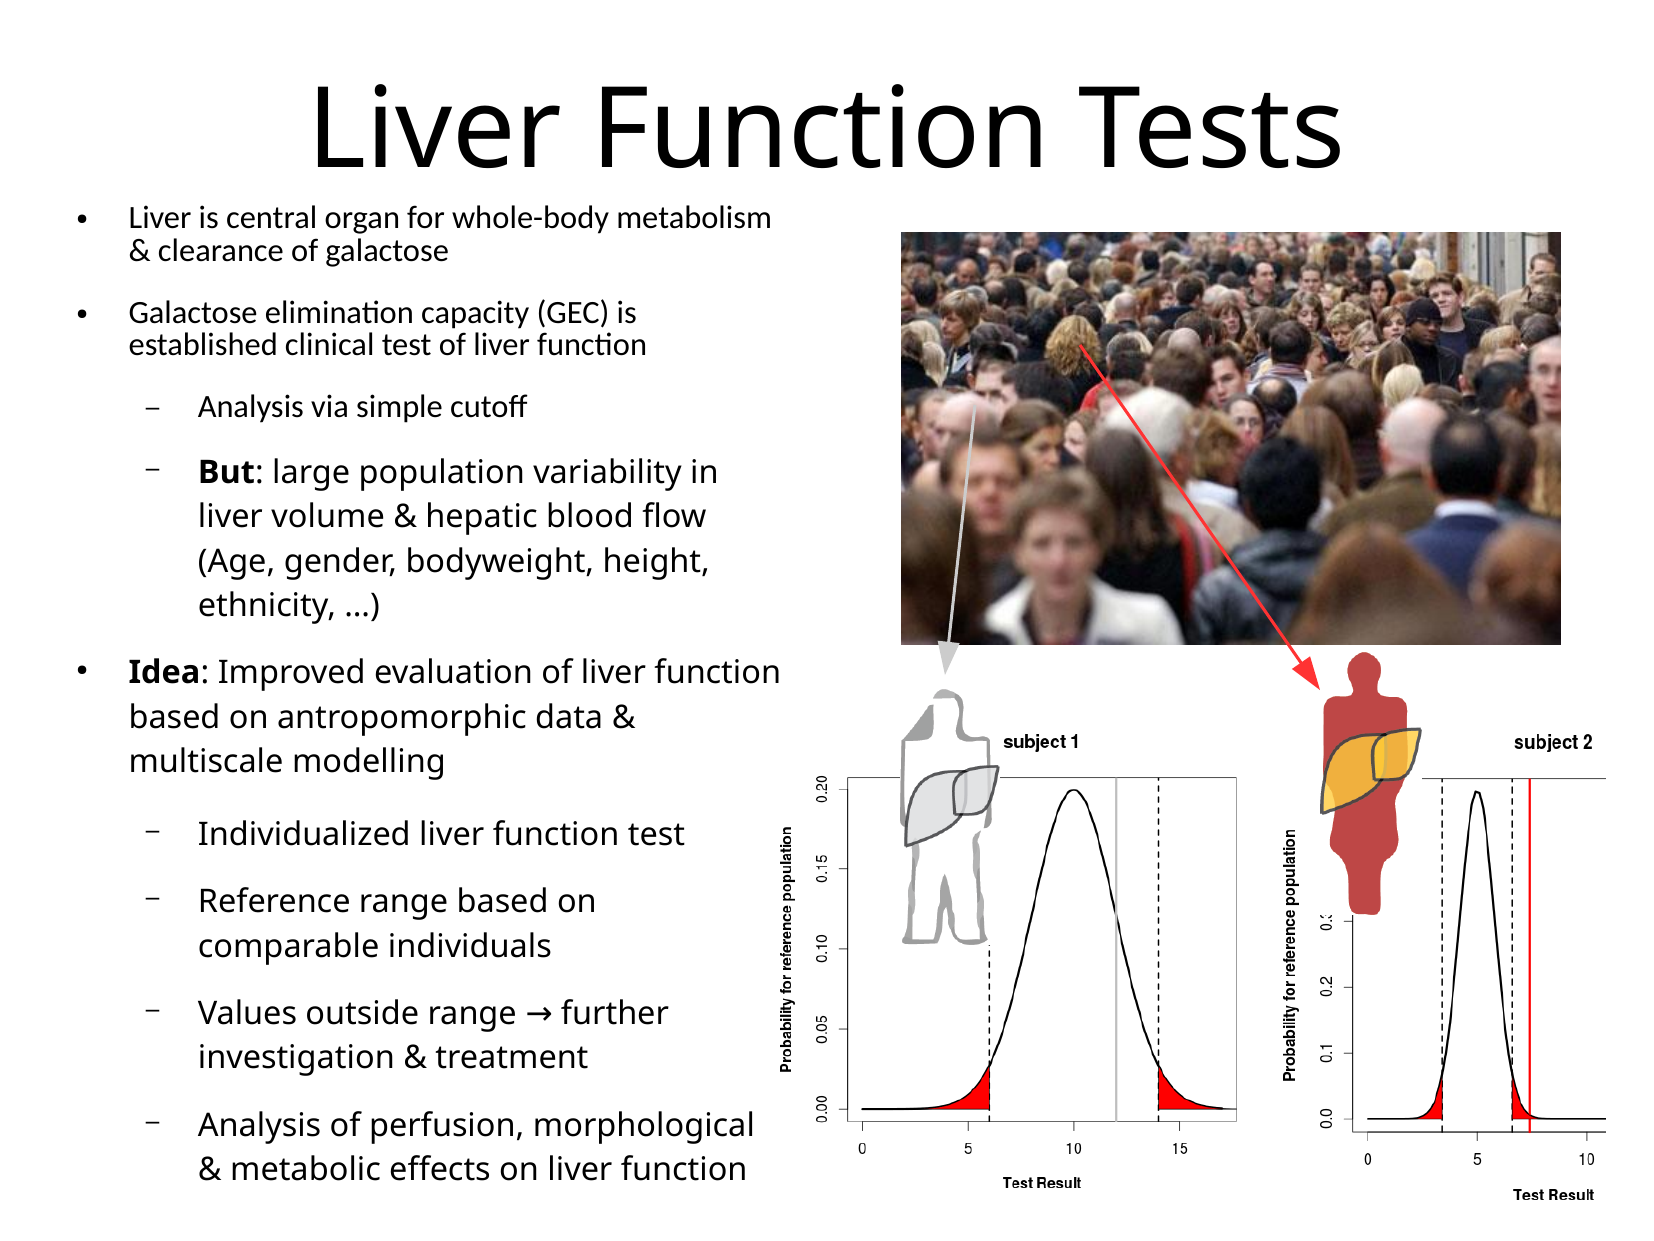

# Liver Function Tests
Liver is central organ for whole-body metabolism & clearance of galactose
Galactose elimination capacity (GEC) is established clinical test of liver function
Analysis via simple cutoff
But: large population variability in liver volume & hepatic blood flow
(Age, gender, bodyweight, height, ethnicity, …)
Idea: Improved evaluation of liver function based on antropomorphic data & multiscale modelling
Individualized liver function test
Reference range based on comparable individuals
Values outside range → further investigation & treatment
Analysis of perfusion, morphological & metabolic effects on liver function